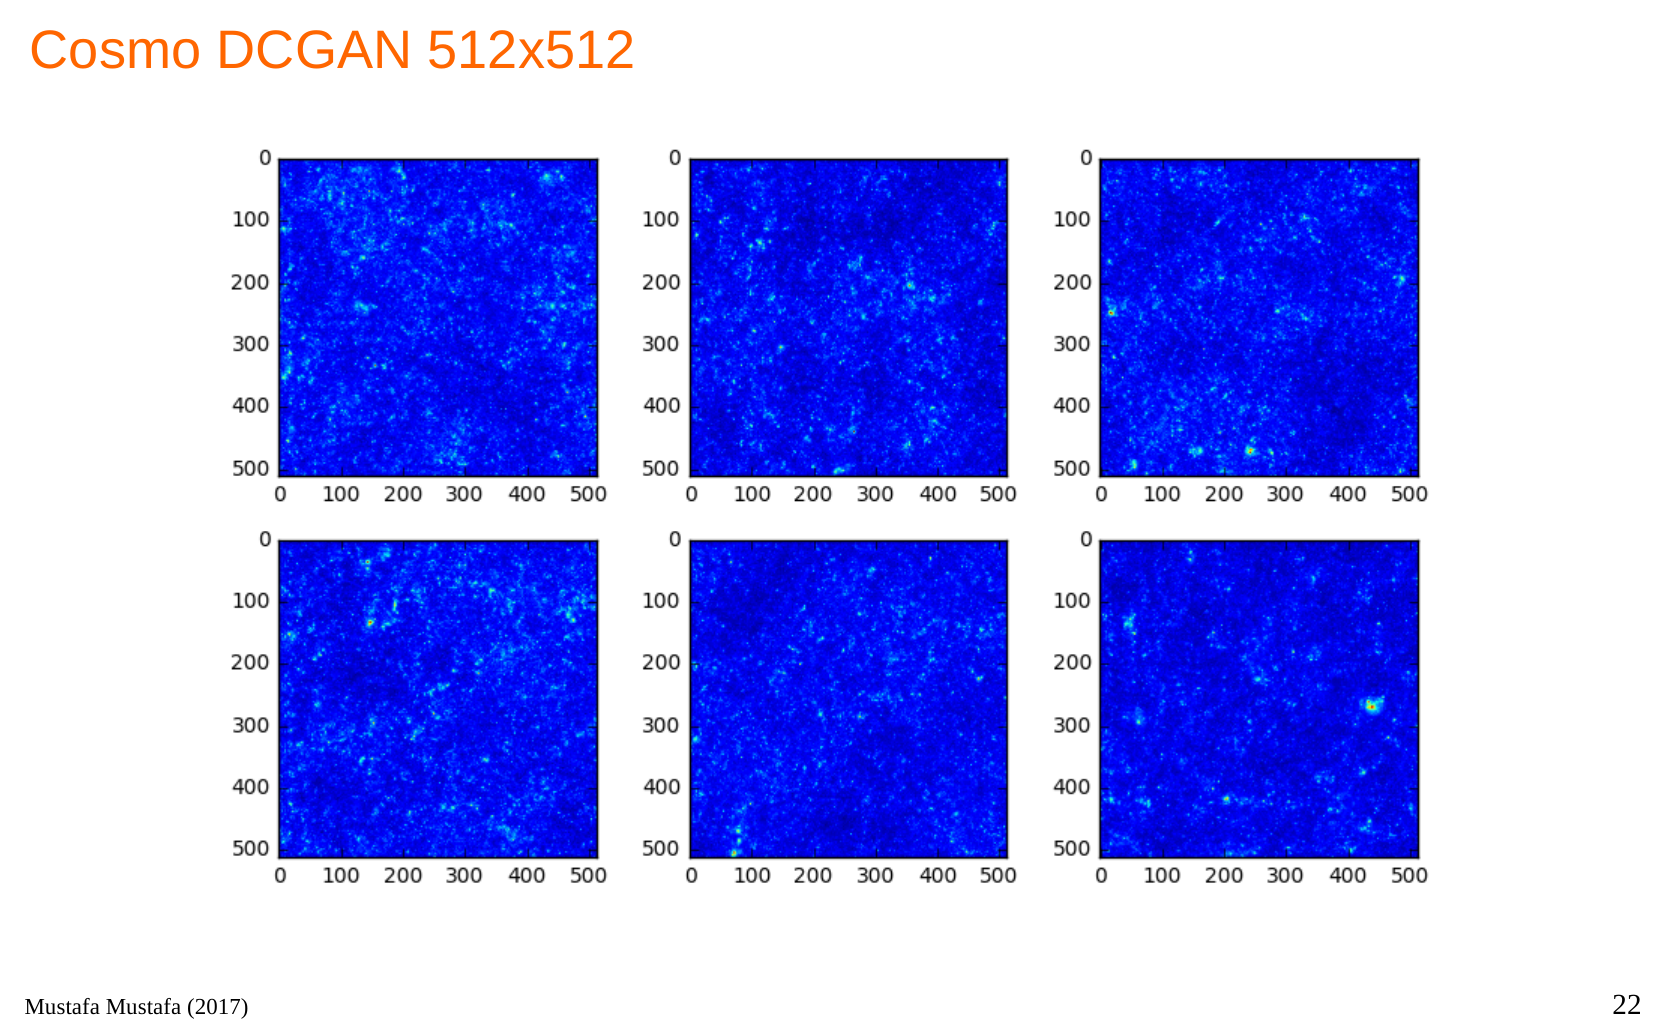

# Cosmo DCGAN 512x512
22
Mustafa Mustafa (2017)